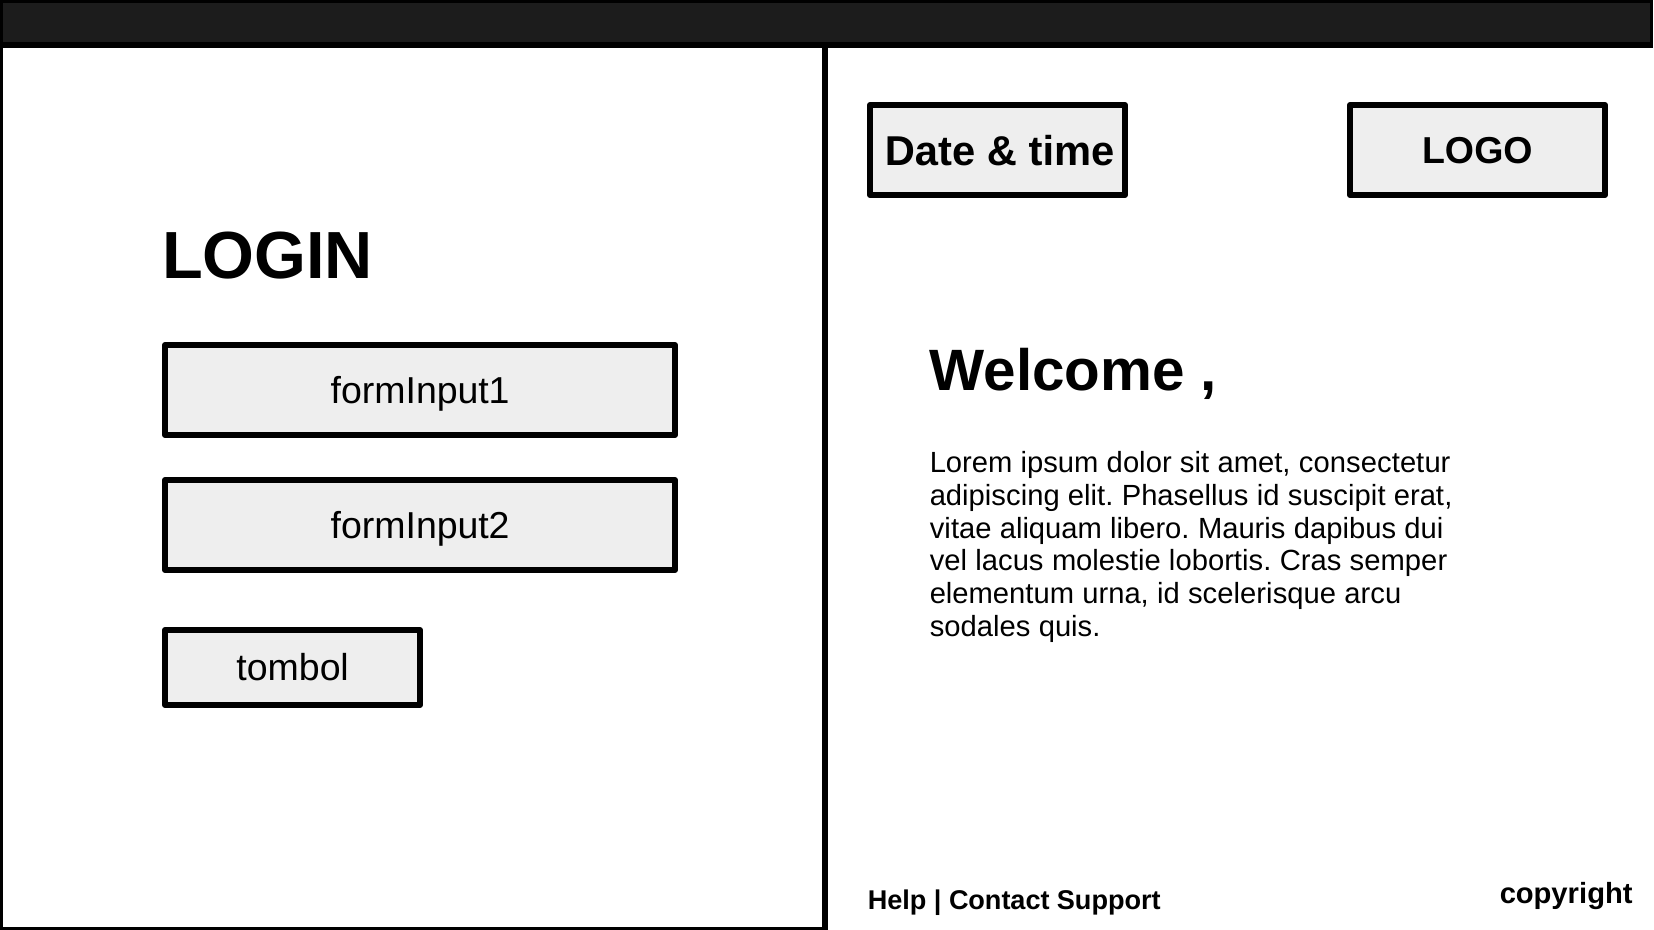

LOGO
Date & time
LOGIN
Welcome ,
formInput1
Lorem ipsum dolor sit amet, consectetur adipiscing elit. Phasellus id suscipit erat, vitae aliquam libero. Mauris dapibus dui vel lacus molestie lobortis. Cras semper elementum urna, id scelerisque arcu sodales quis.
formInput2
tombol
copyright
Help | Contact Support